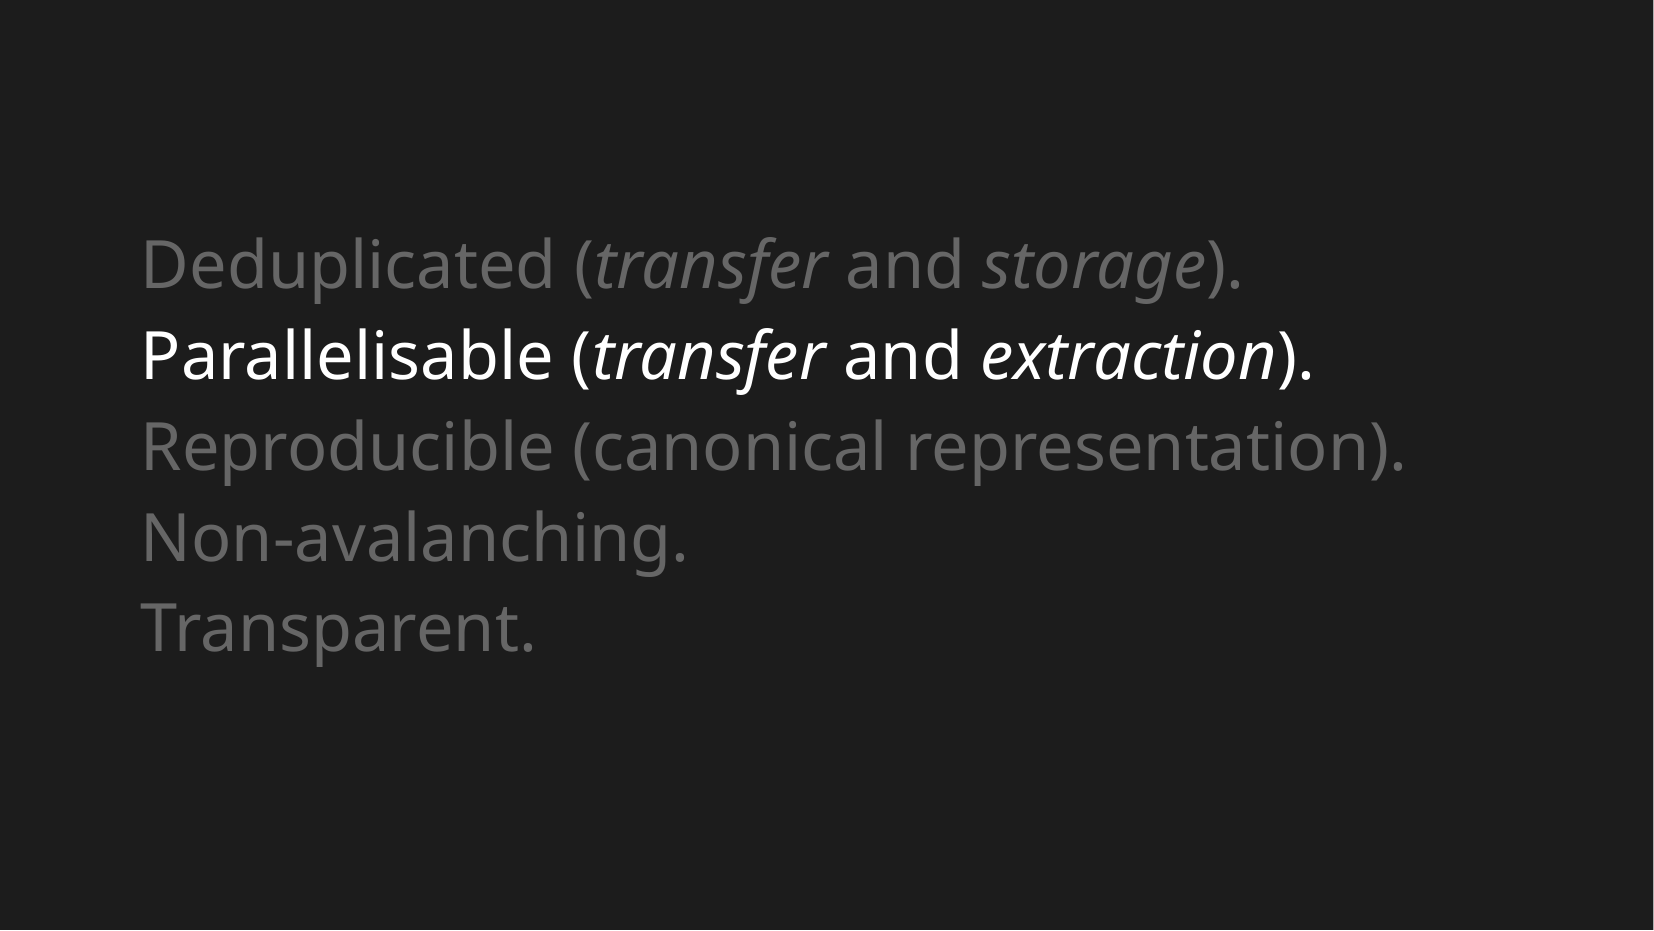

# Deduplicated (transfer and storage).
Parallelisable (transfer and extraction).
Reproducible (canonical representation).
Non-avalanching.
Transparent.